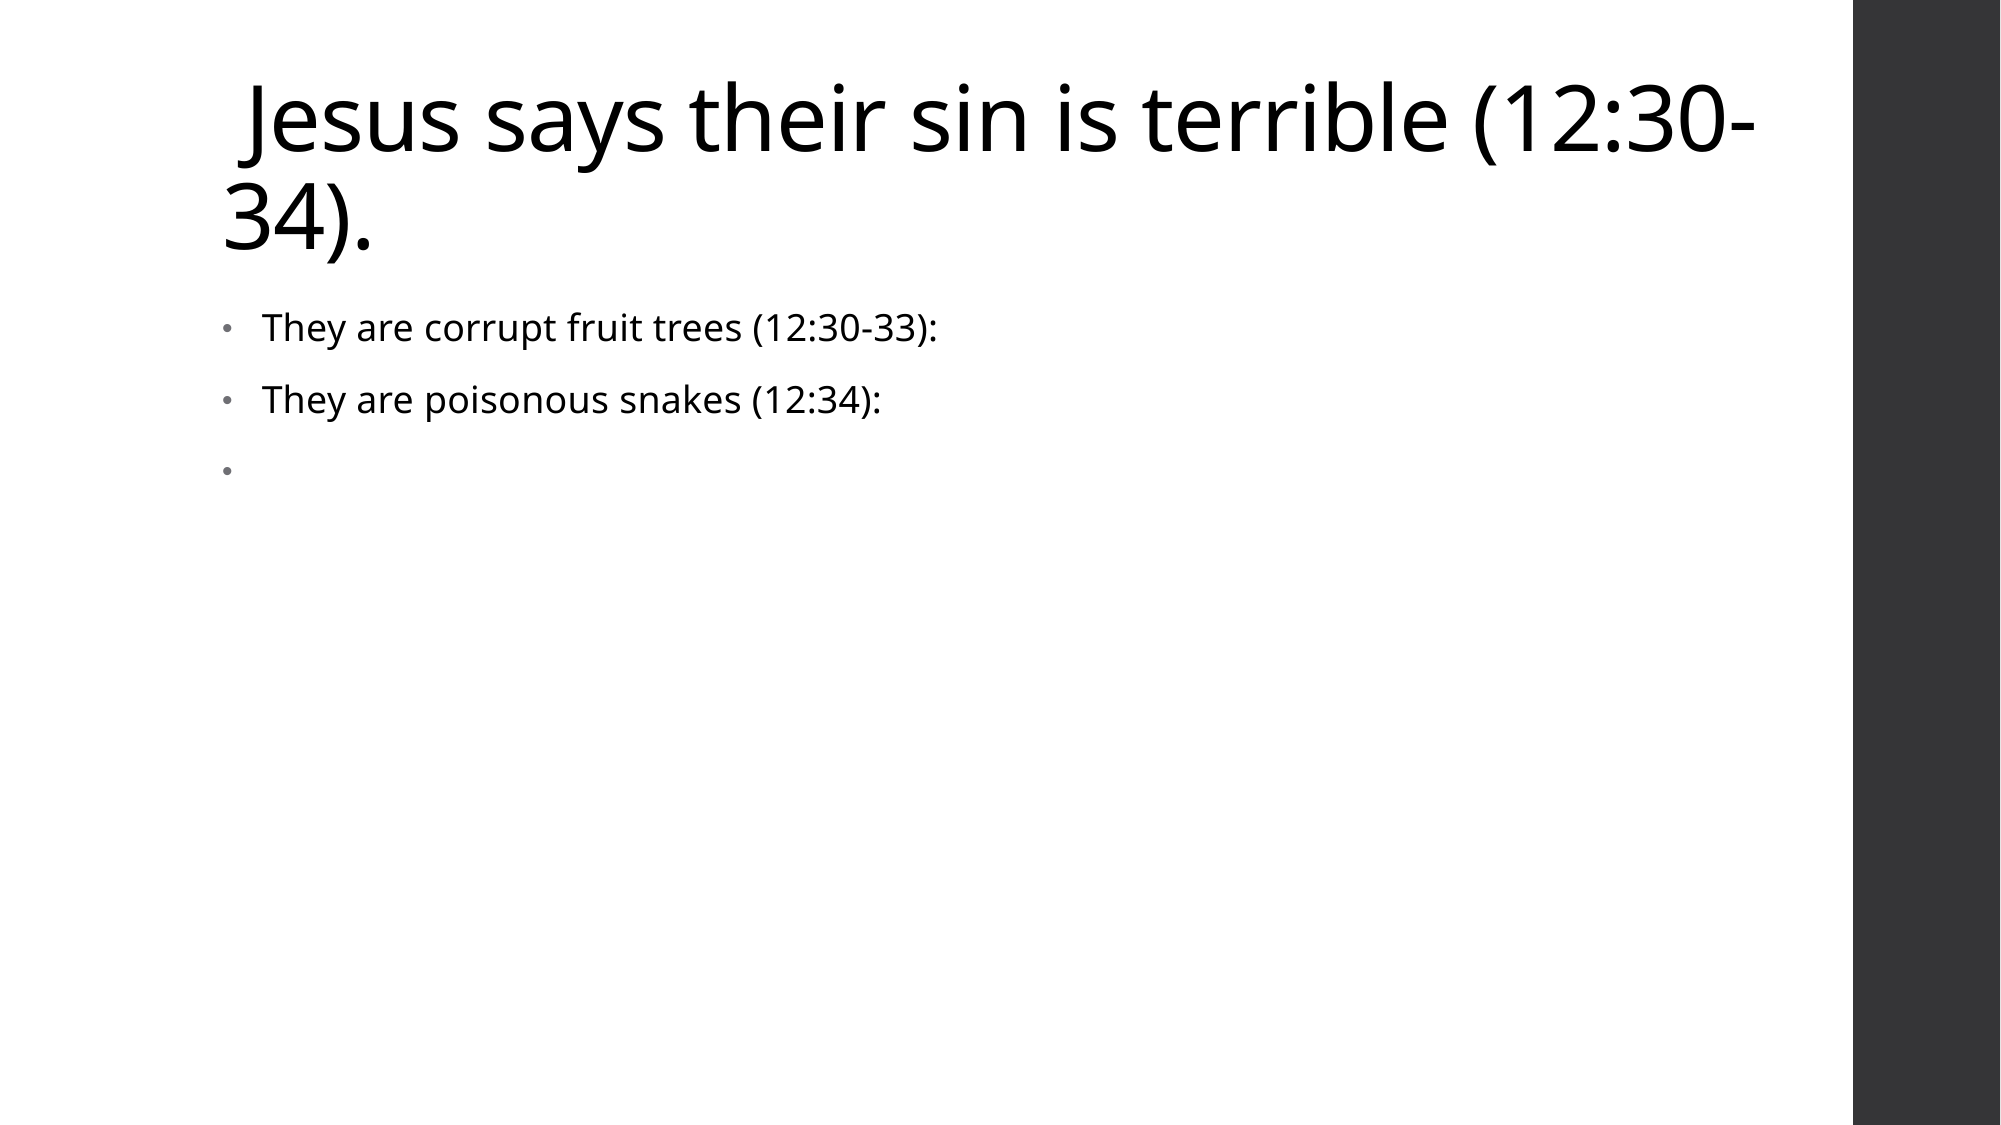

# Jesus says their sin is terrible (12:30-34).
 They are corrupt fruit trees (12:30-33):
 They are poisonous snakes (12:34):